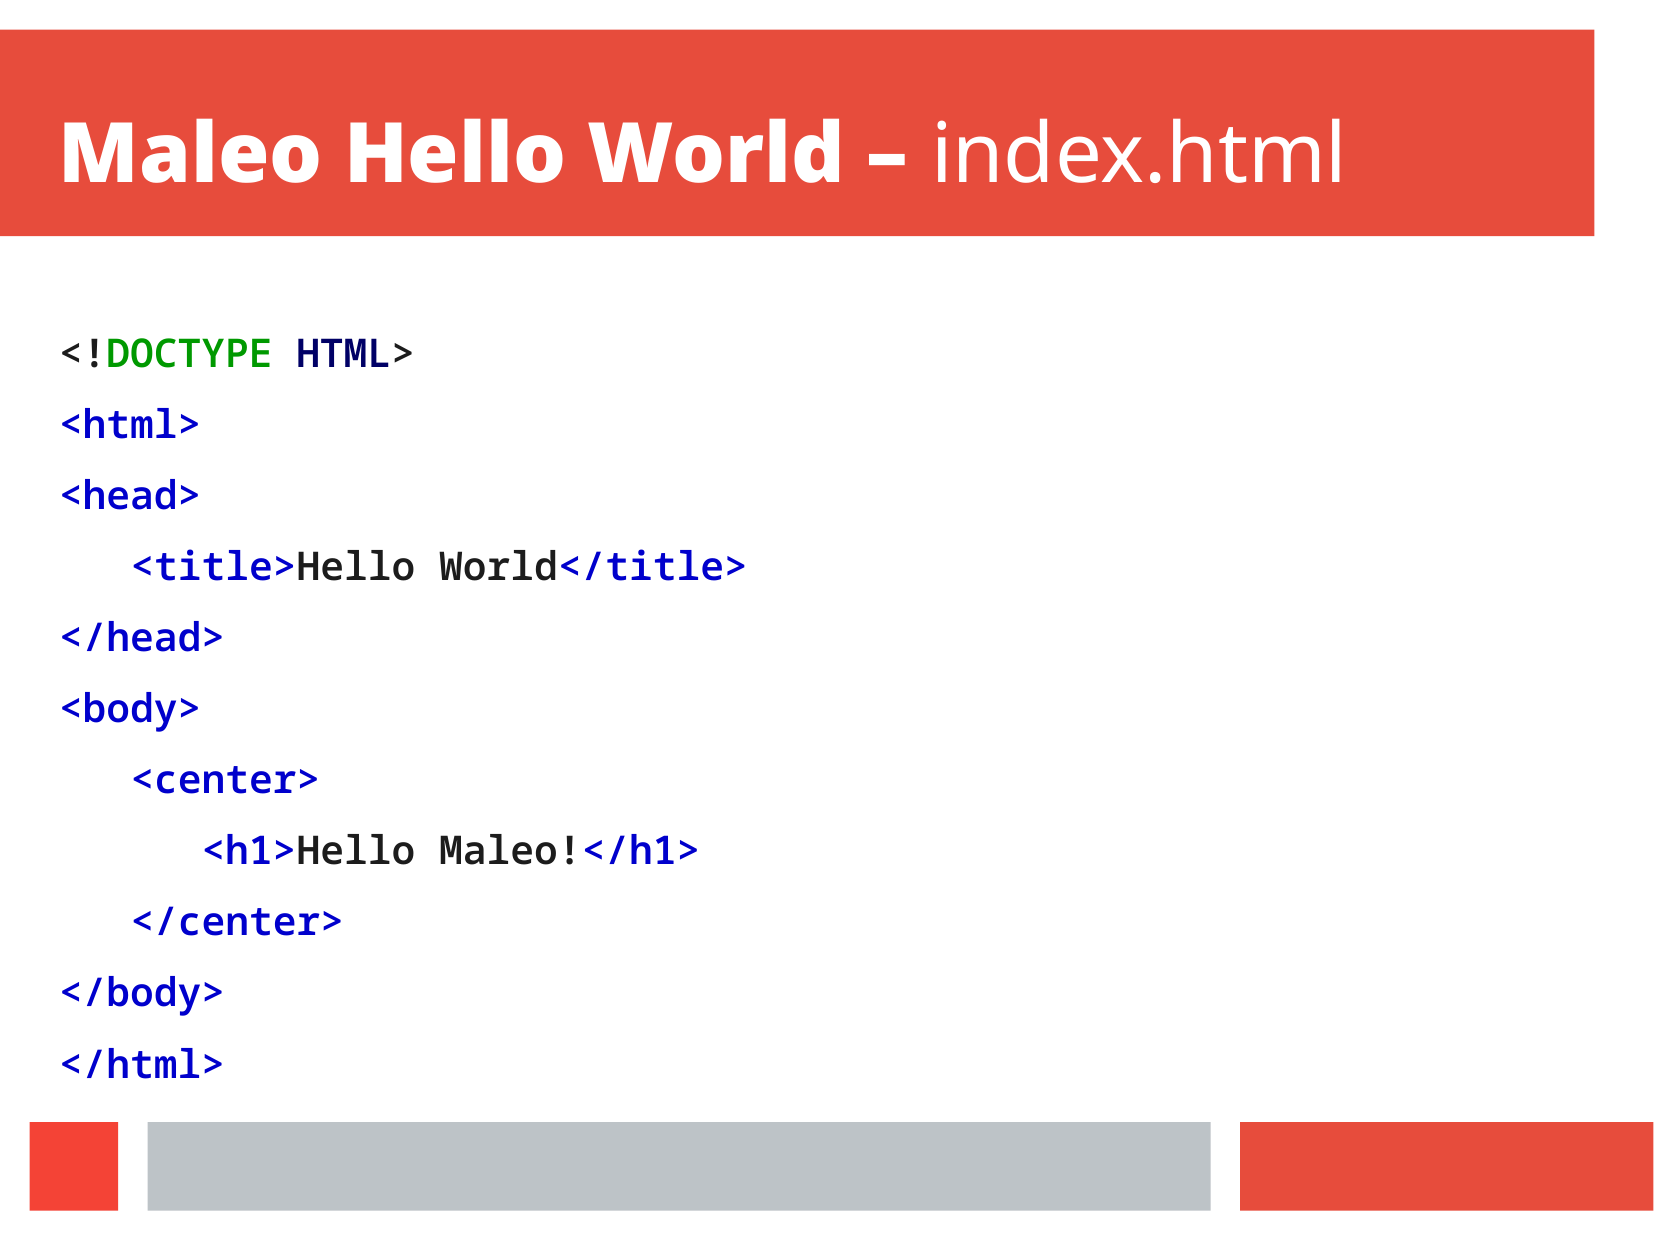

# Maleo Hello World – index.html
<!DOCTYPE HTML>
<html>
<head>
 <title>Hello World</title>
</head>
<body>
 <center>
 <h1>Hello Maleo!</h1>
 </center>
</body>
</html>